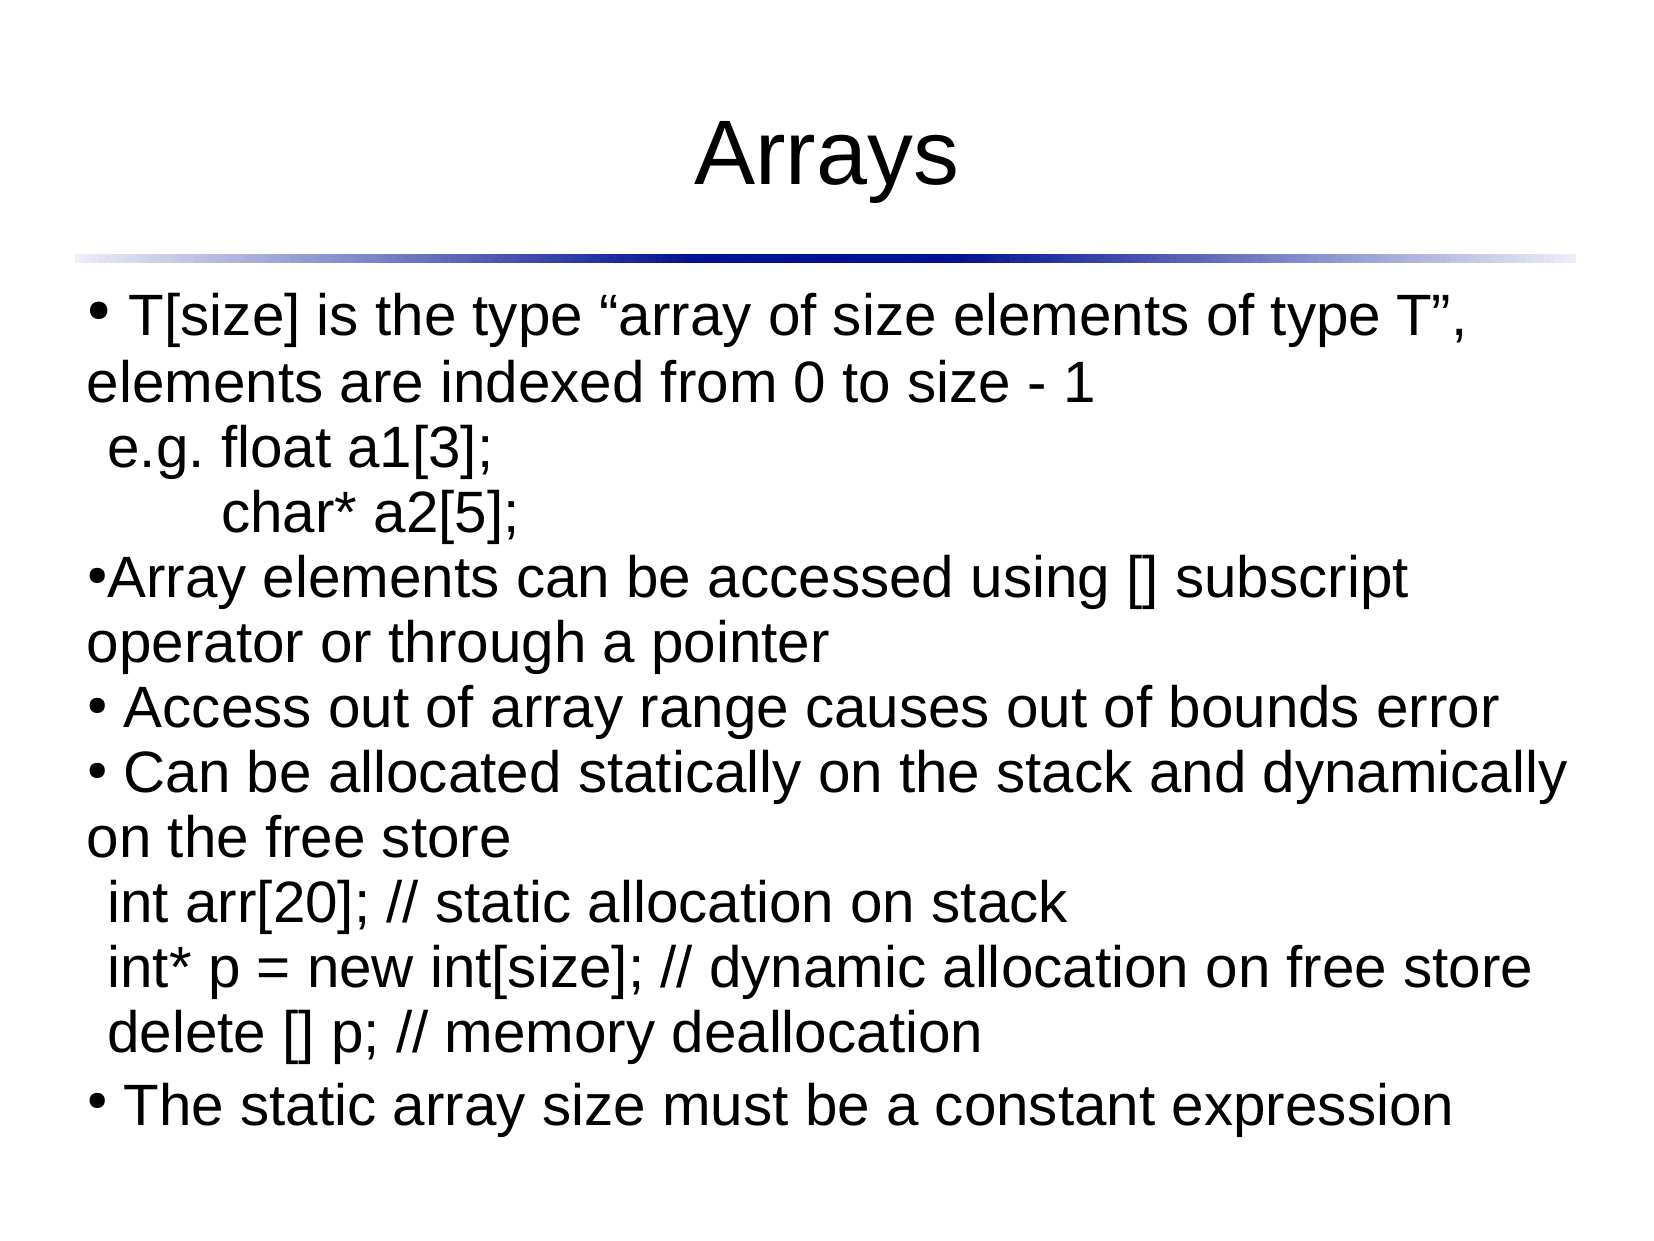

# Arrays
 T[size] is the type “array of size elements of type T”, elements are indexed from 0 to size - 1
e.g. float a1[3];
 char* a2[5];
Array elements can be accessed using [] subscript operator or through a pointer
 Access out of array range causes out of bounds error
 Can be allocated statically on the stack and dynamically on the free store
int arr[20]; // static allocation on stack
int* p = new int[size]; // dynamic allocation on free store
delete [] p; // memory deallocation
 The static array size must be a constant expression